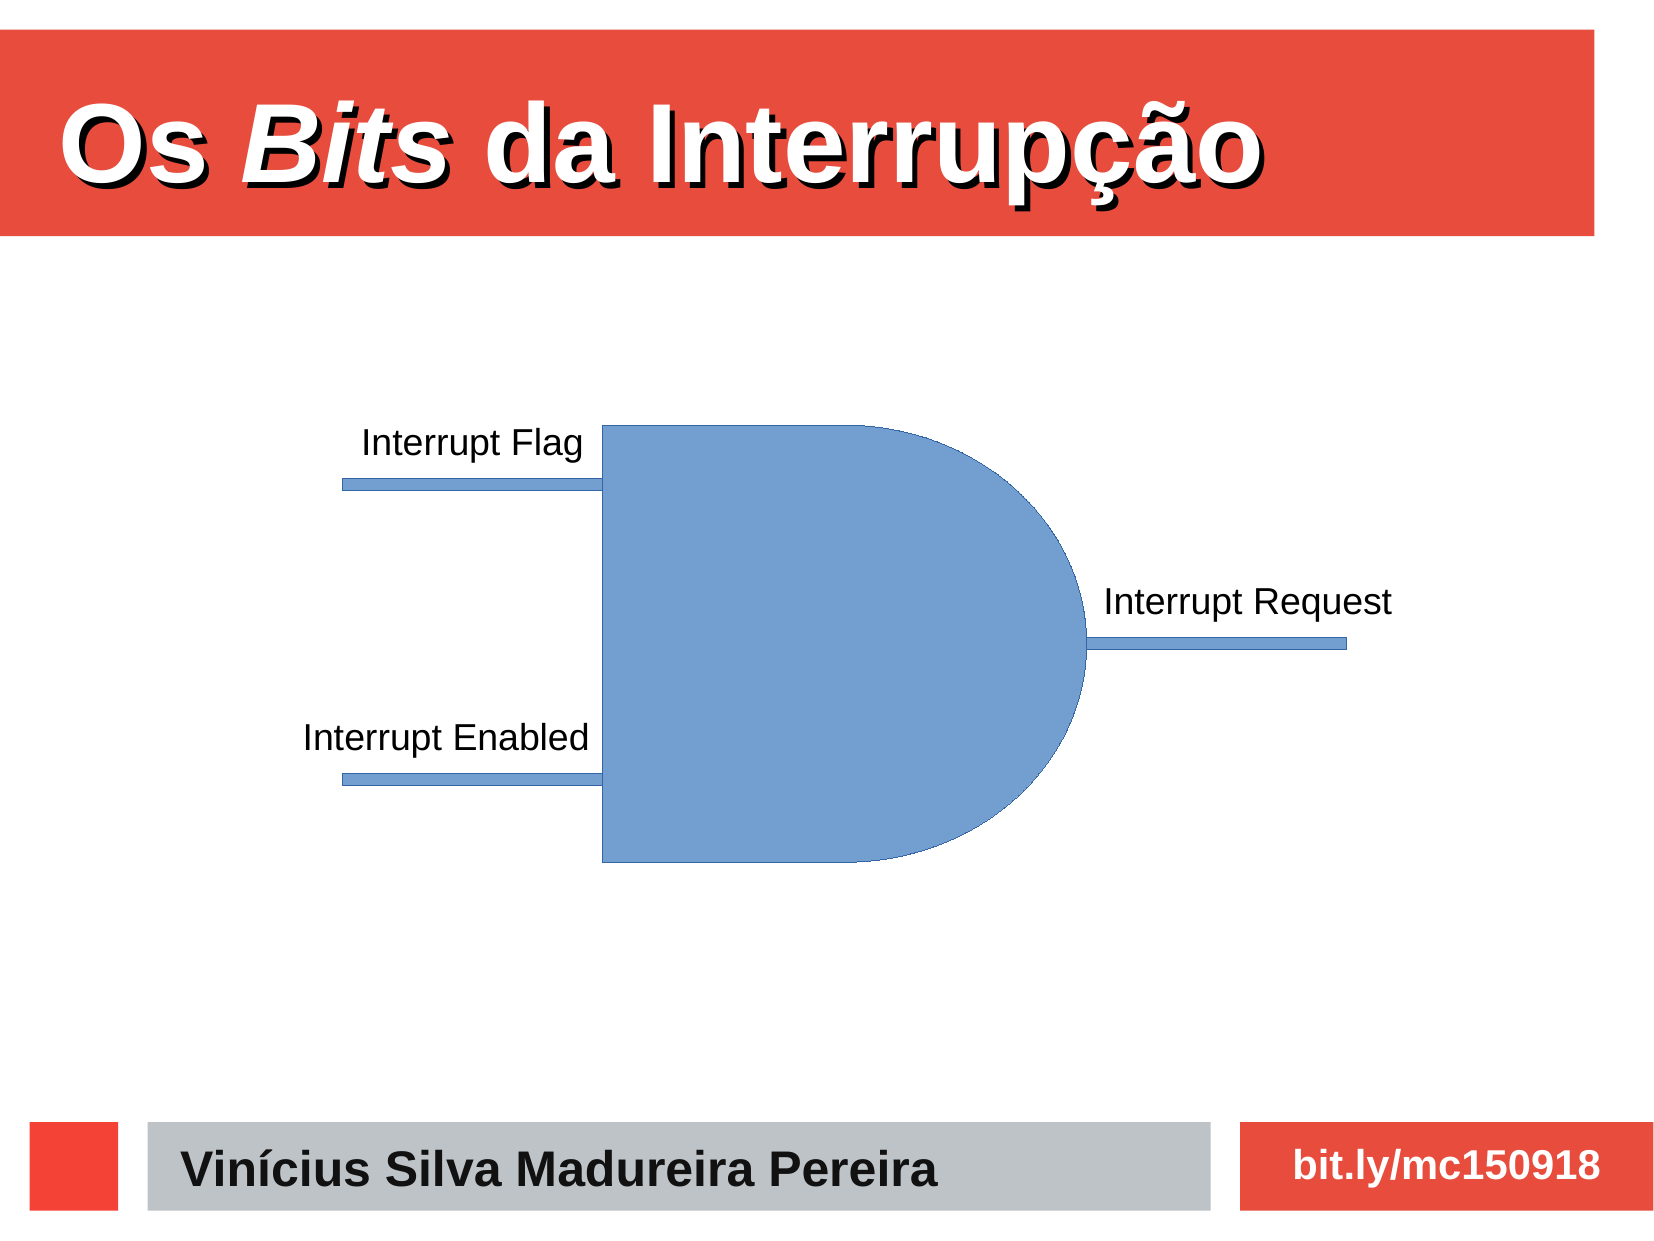

# Os Bits da Interrupção
Interrupt Flag
 Interrupt Request
Interrupt Enabled
Vinícius Silva Madureira Pereira
bit.ly/mc150918